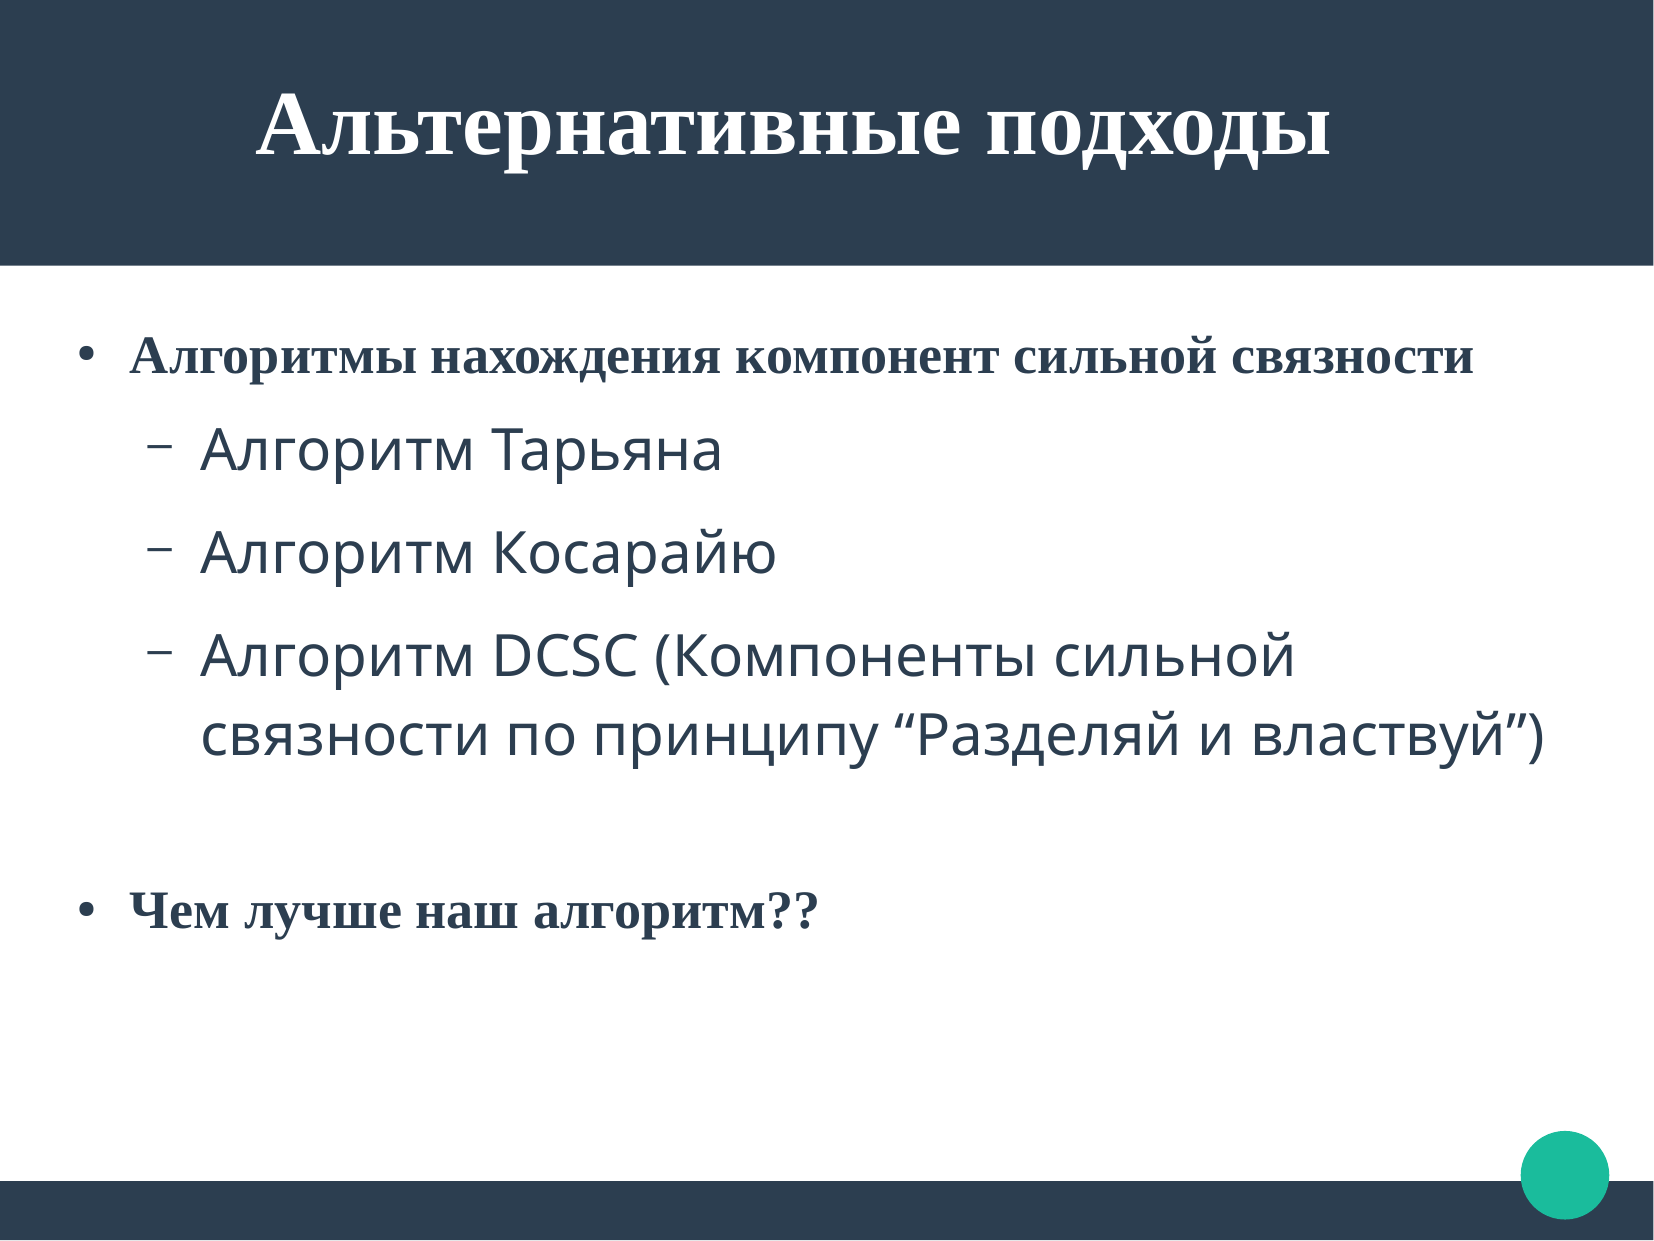

# Альтернативные подходы
Алгоритмы нахождения компонент сильной связности
Алгоритм Тарьяна
Алгоритм Косарайю
Алгоритм DCSC (Компоненты сильной связности по принципу “Разделяй и властвуй”)
Чем лучше наш алгоритм??